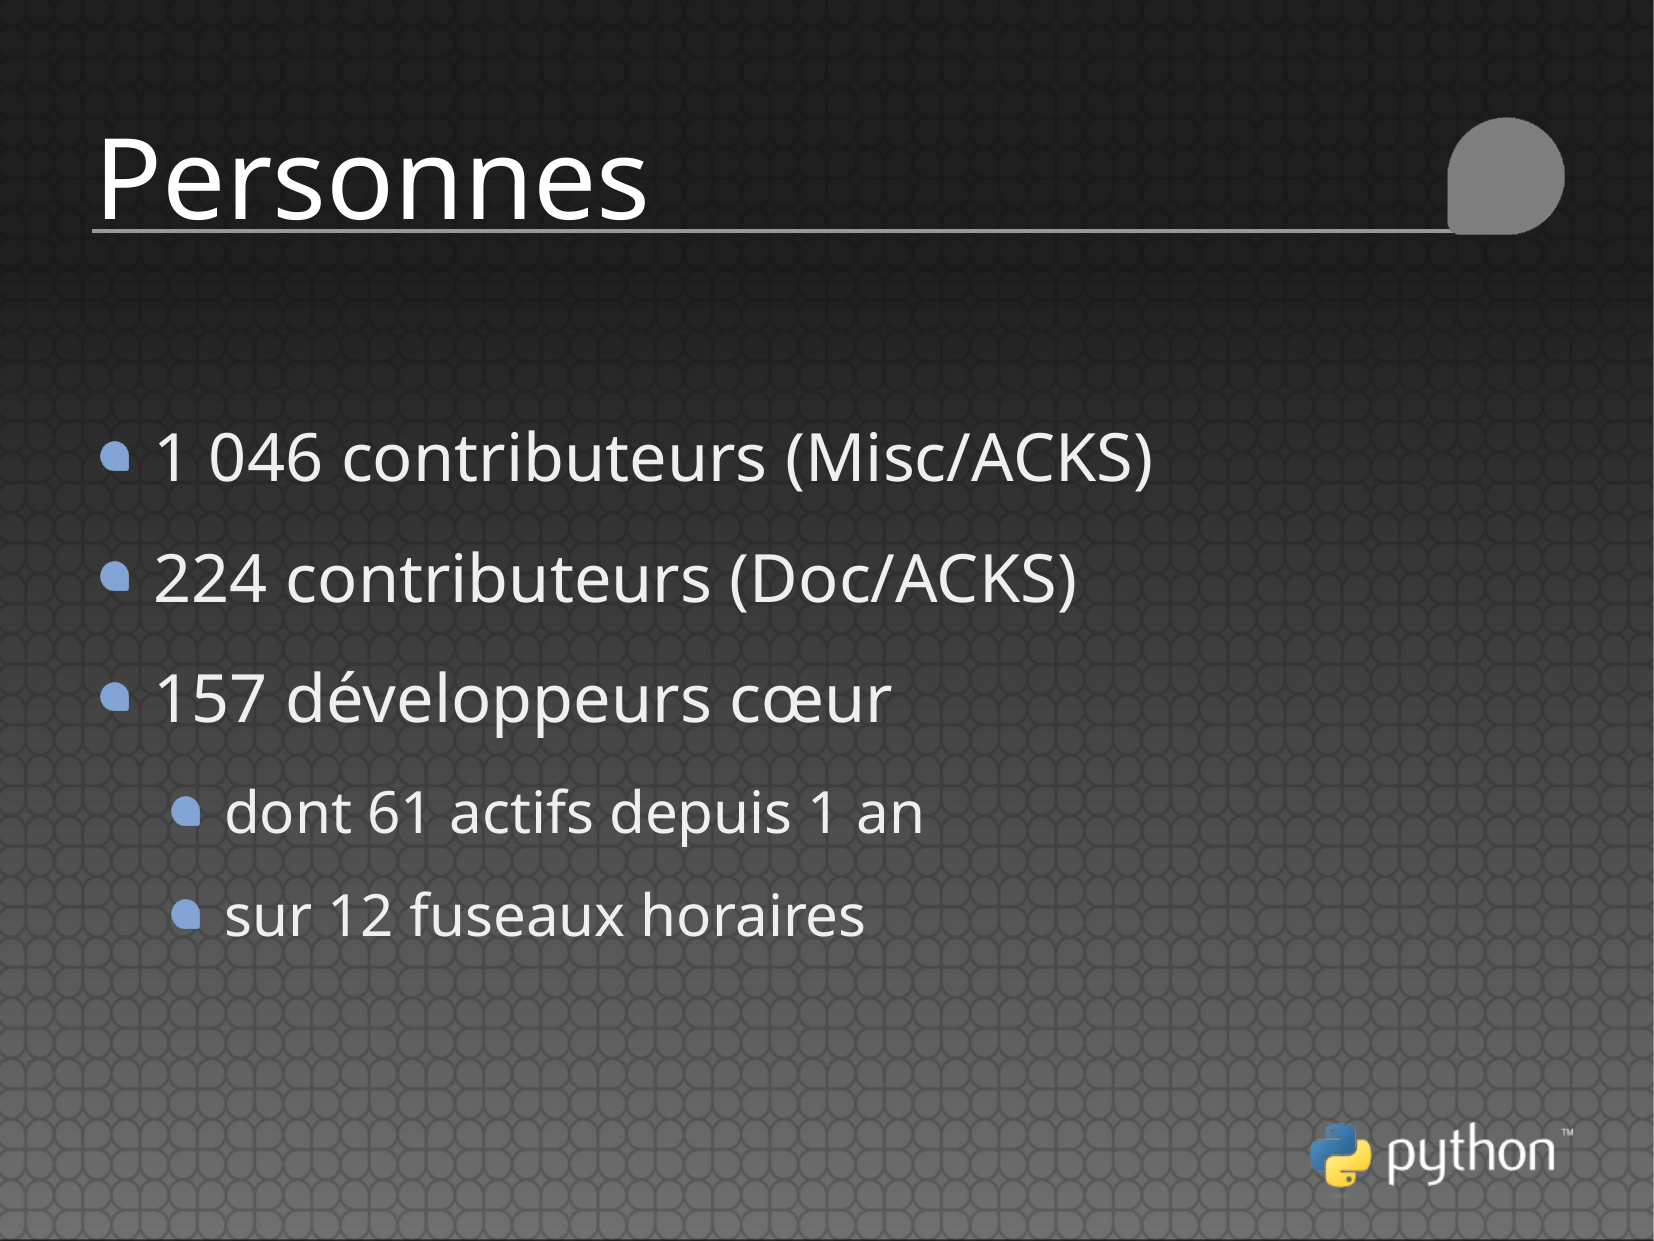

Personnes
# 1 046 contributeurs (Misc/ACKS)
224 contributeurs (Doc/ACKS)
157 développeurs cœur
dont 61 actifs depuis 1 an
sur 12 fuseaux horaires